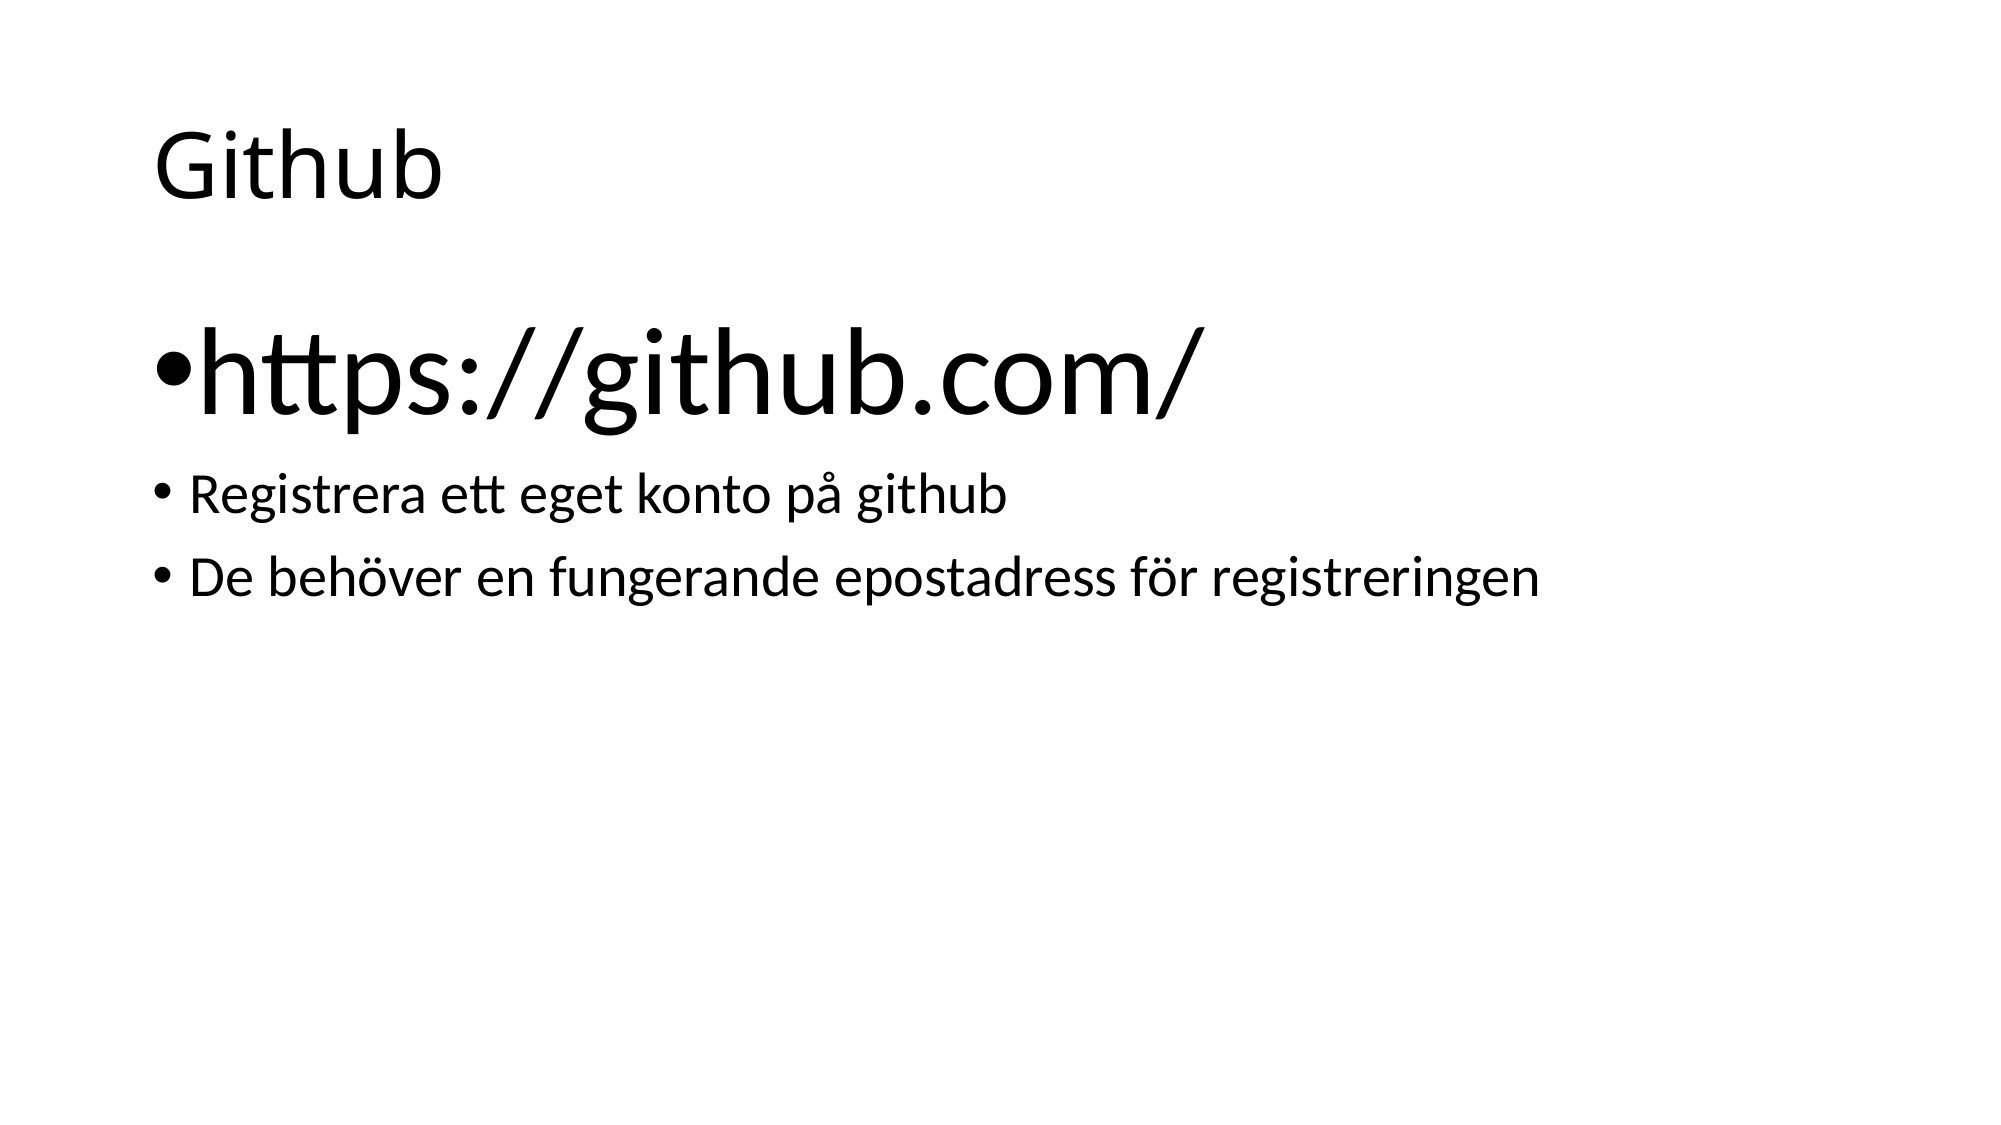

# Github
https://github.com/
Registrera ett eget konto på github
De behöver en fungerande epostadress för registreringen